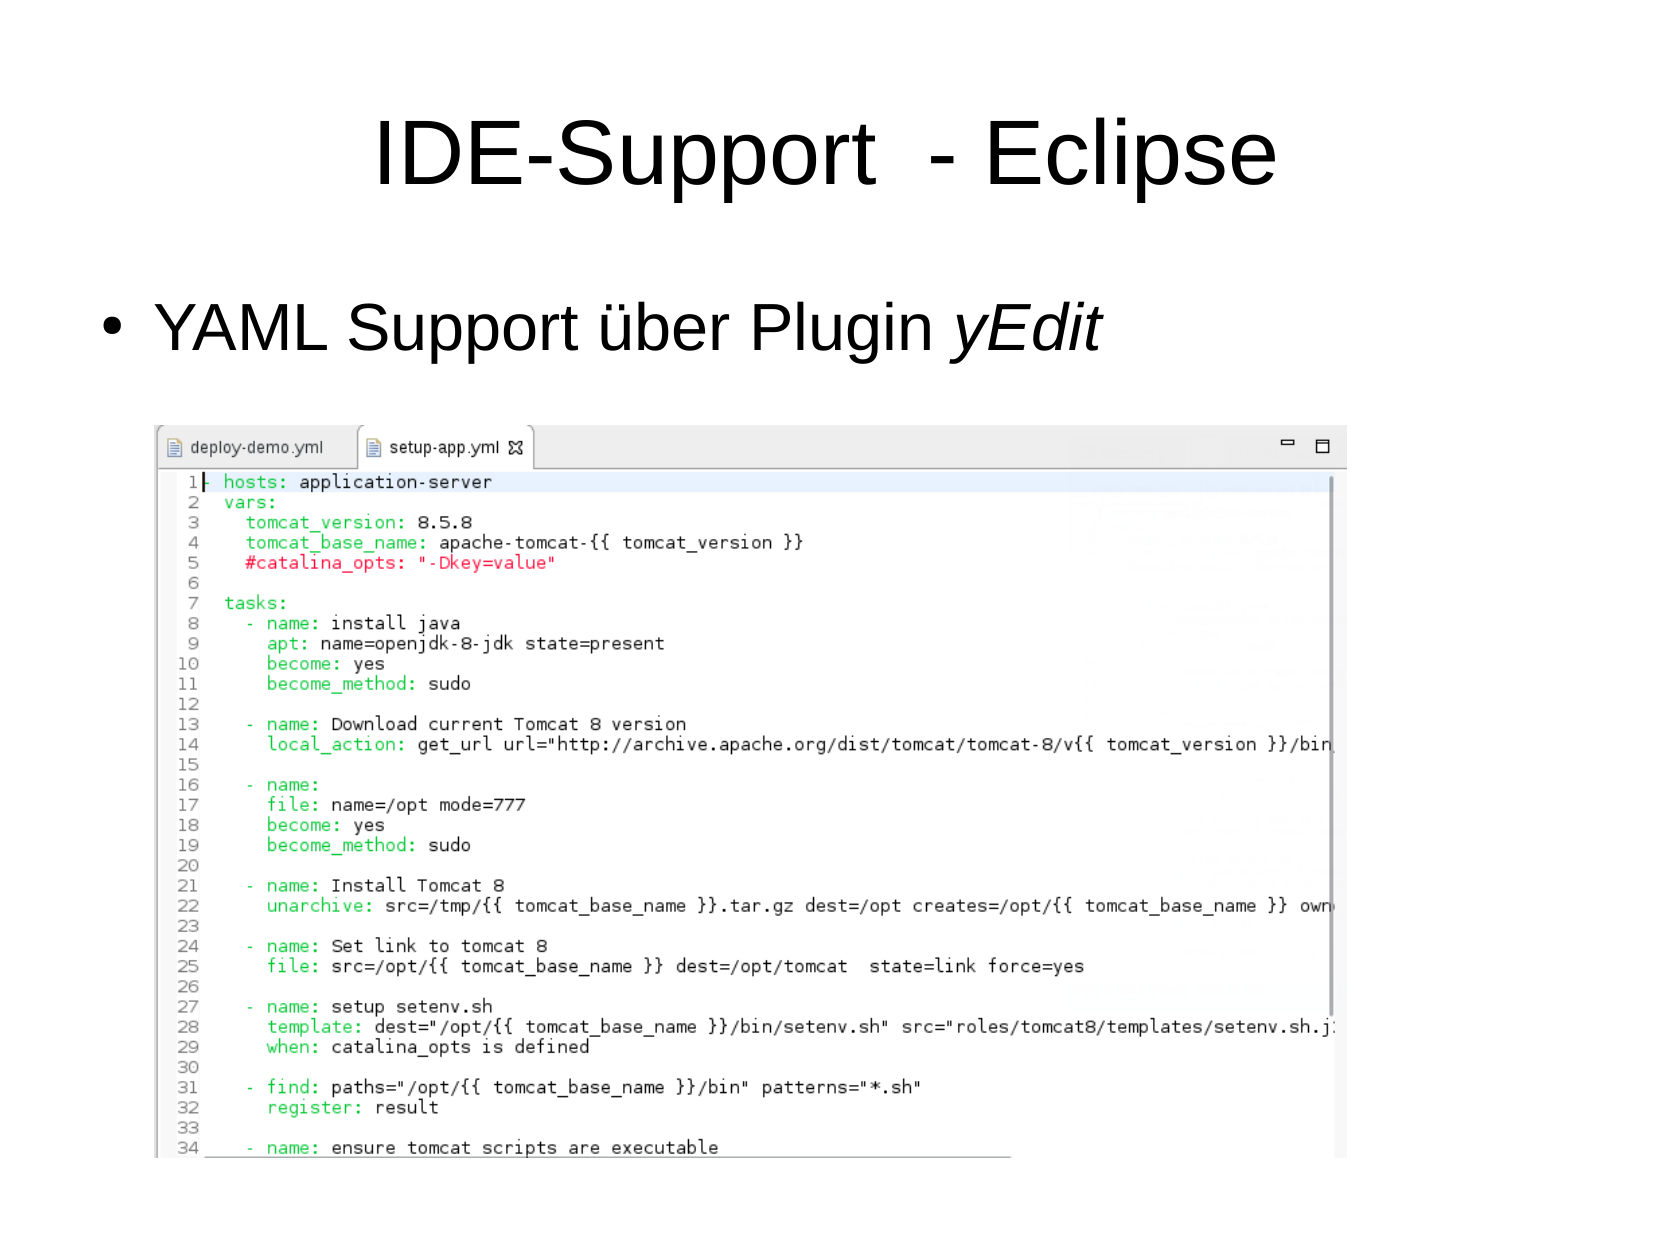

# IDE-Support - Eclipse
YAML Support über Plugin yEdit